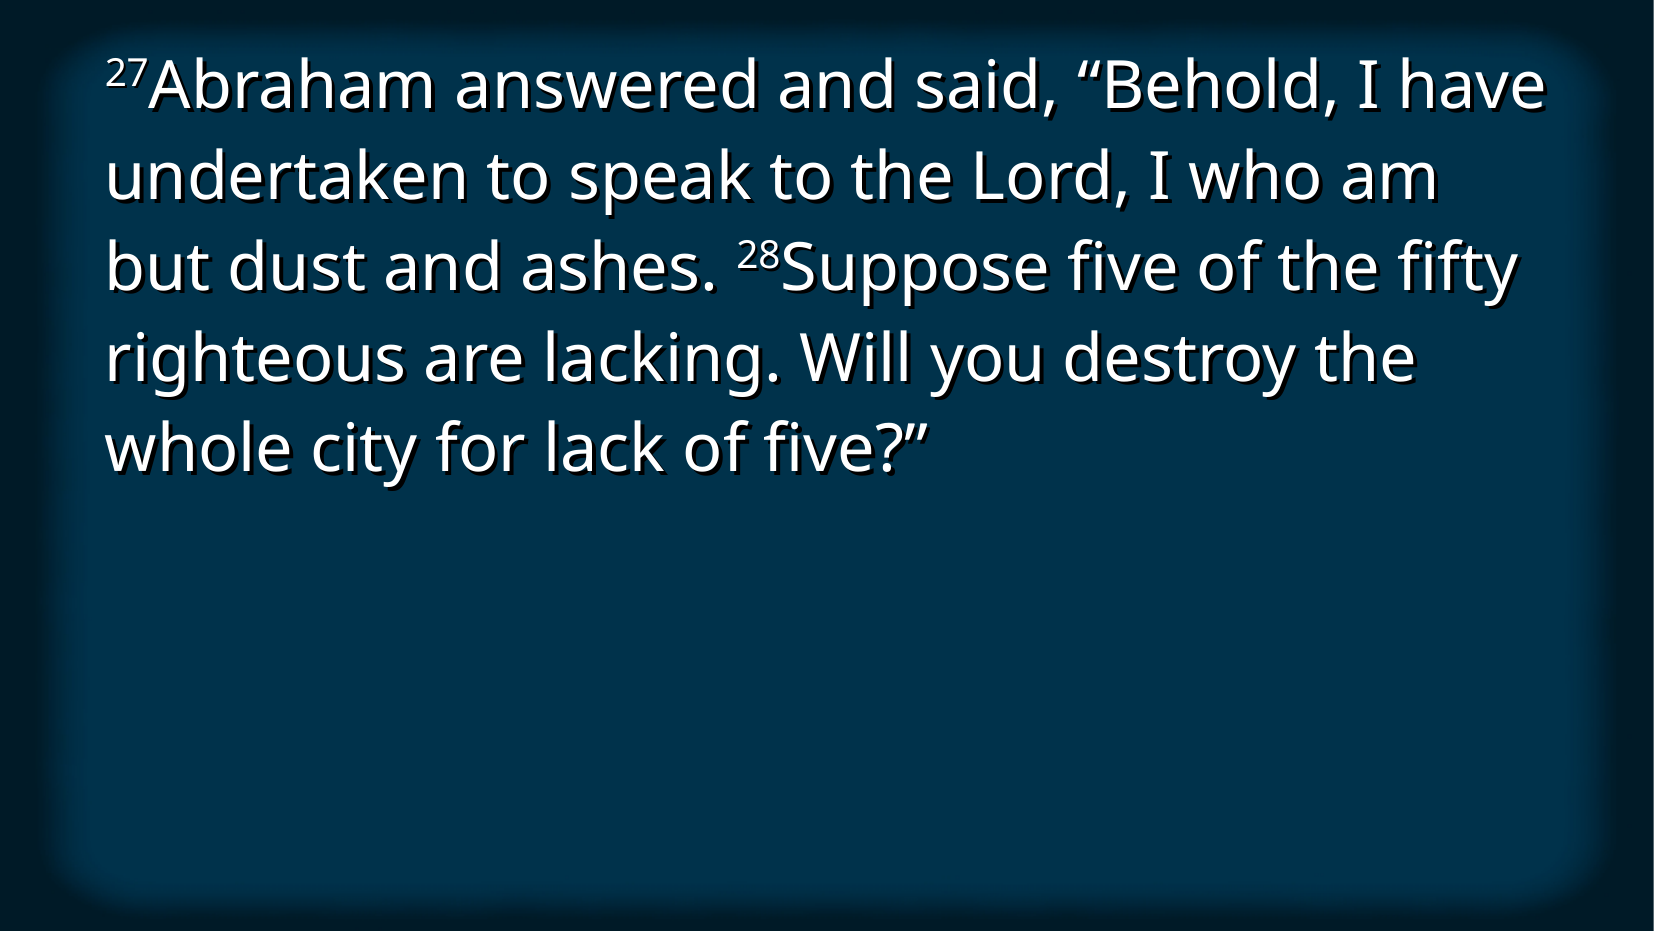

27Abraham answered and said, “Behold, I have undertaken to speak to the Lord, I who am but dust and ashes. 28Suppose five of the fifty righteous are lacking. Will you destroy the whole city for lack of five?”